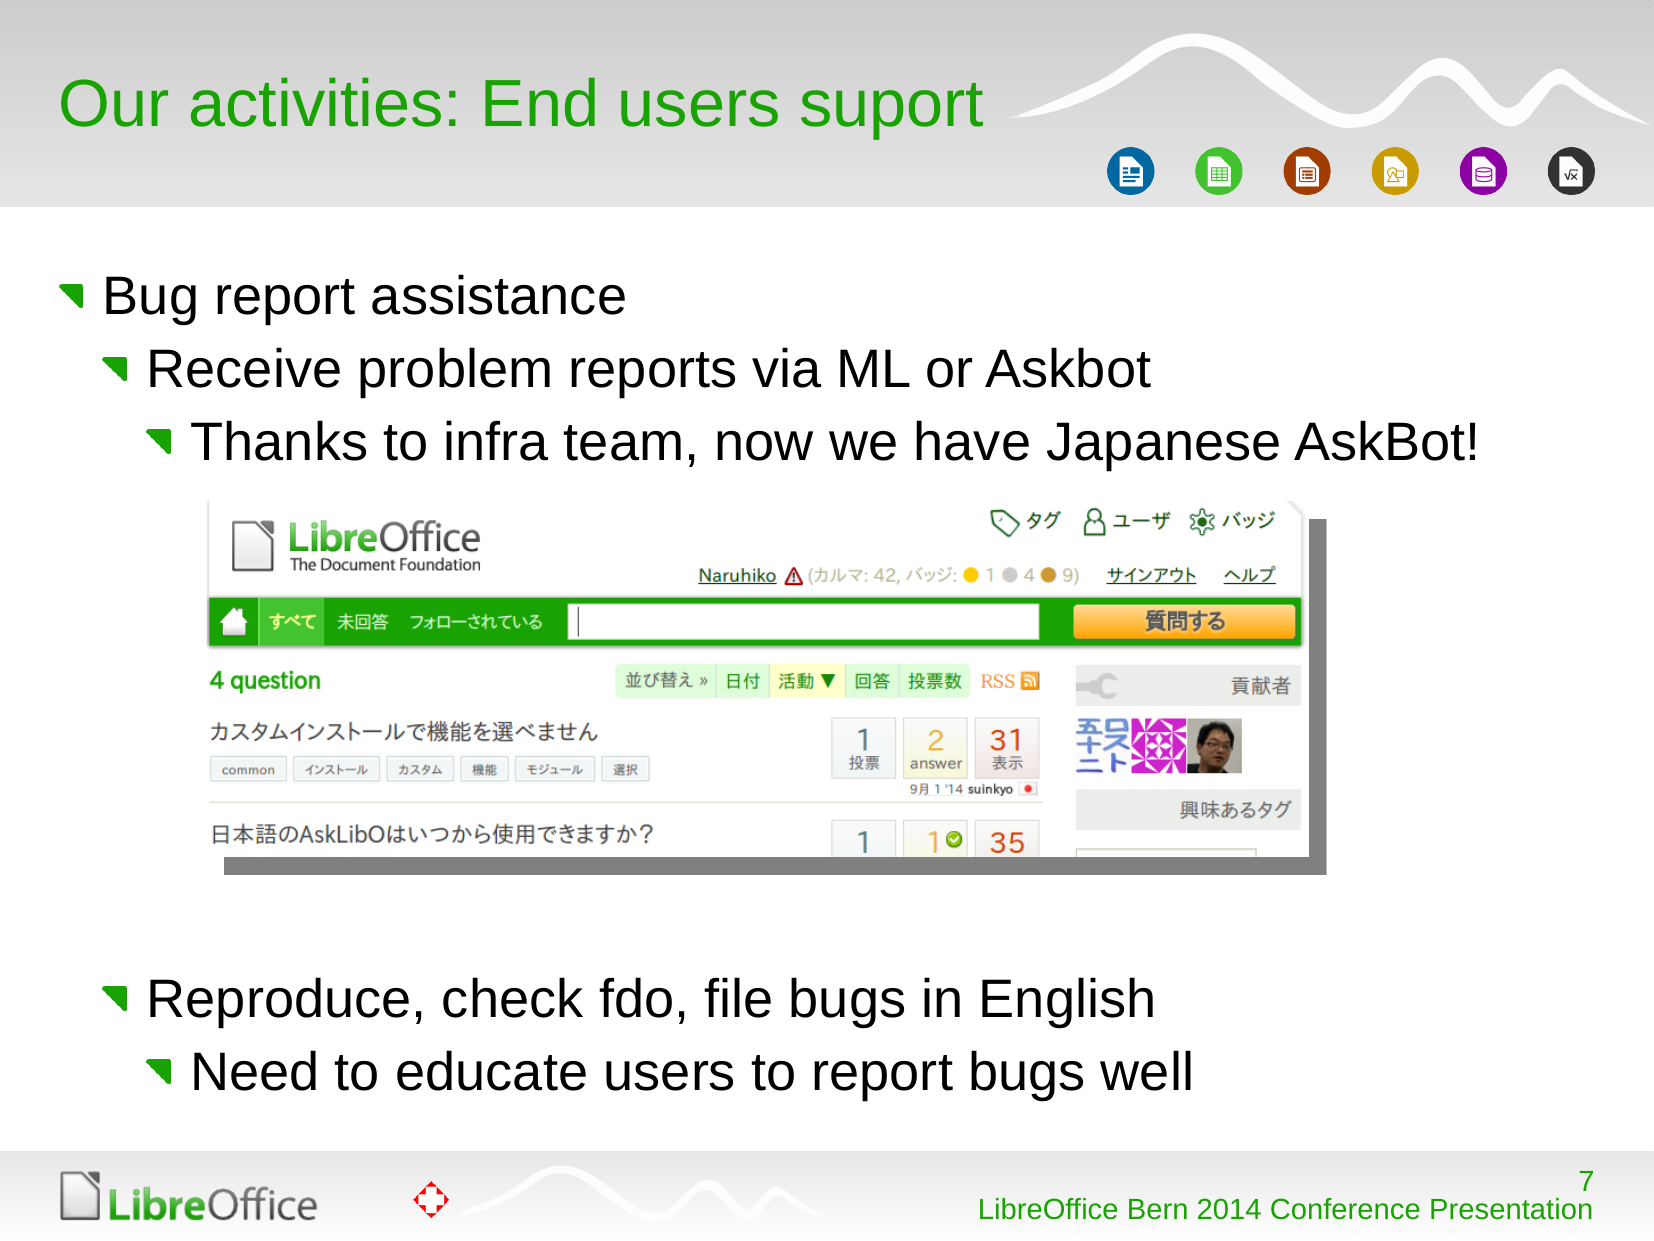

# Our activities: End users suport
Bug report assistance
Receive problem reports via ML or Askbot
Thanks to infra team, now we have Japanese AskBot!
Reproduce, check fdo, file bugs in English
Need to educate users to report bugs well
7
LibreOffice Bern 2014 Conference Presentation